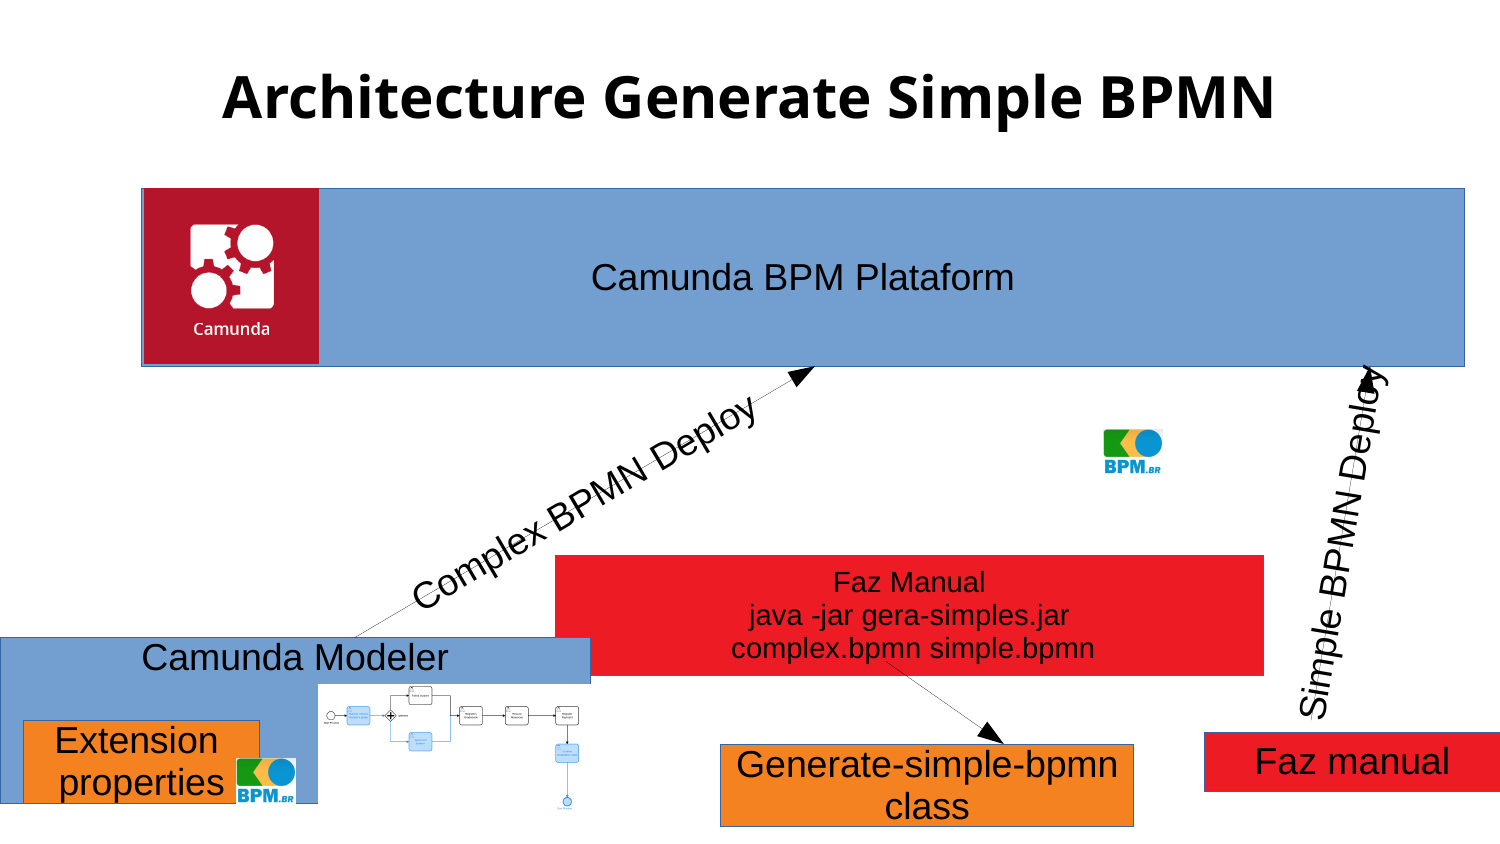

Architecture Generate Simple BPMN
Camunda BPM Plataform
Complex BPMN Deploy
Simple BPMN Deploy
Faz Manual
java -jar gera-simples.jar
 complex.bpmn simple.bpmn
Camunda Modeler
Extension
properties
Faz manual
Generate-simple-bpmn
class